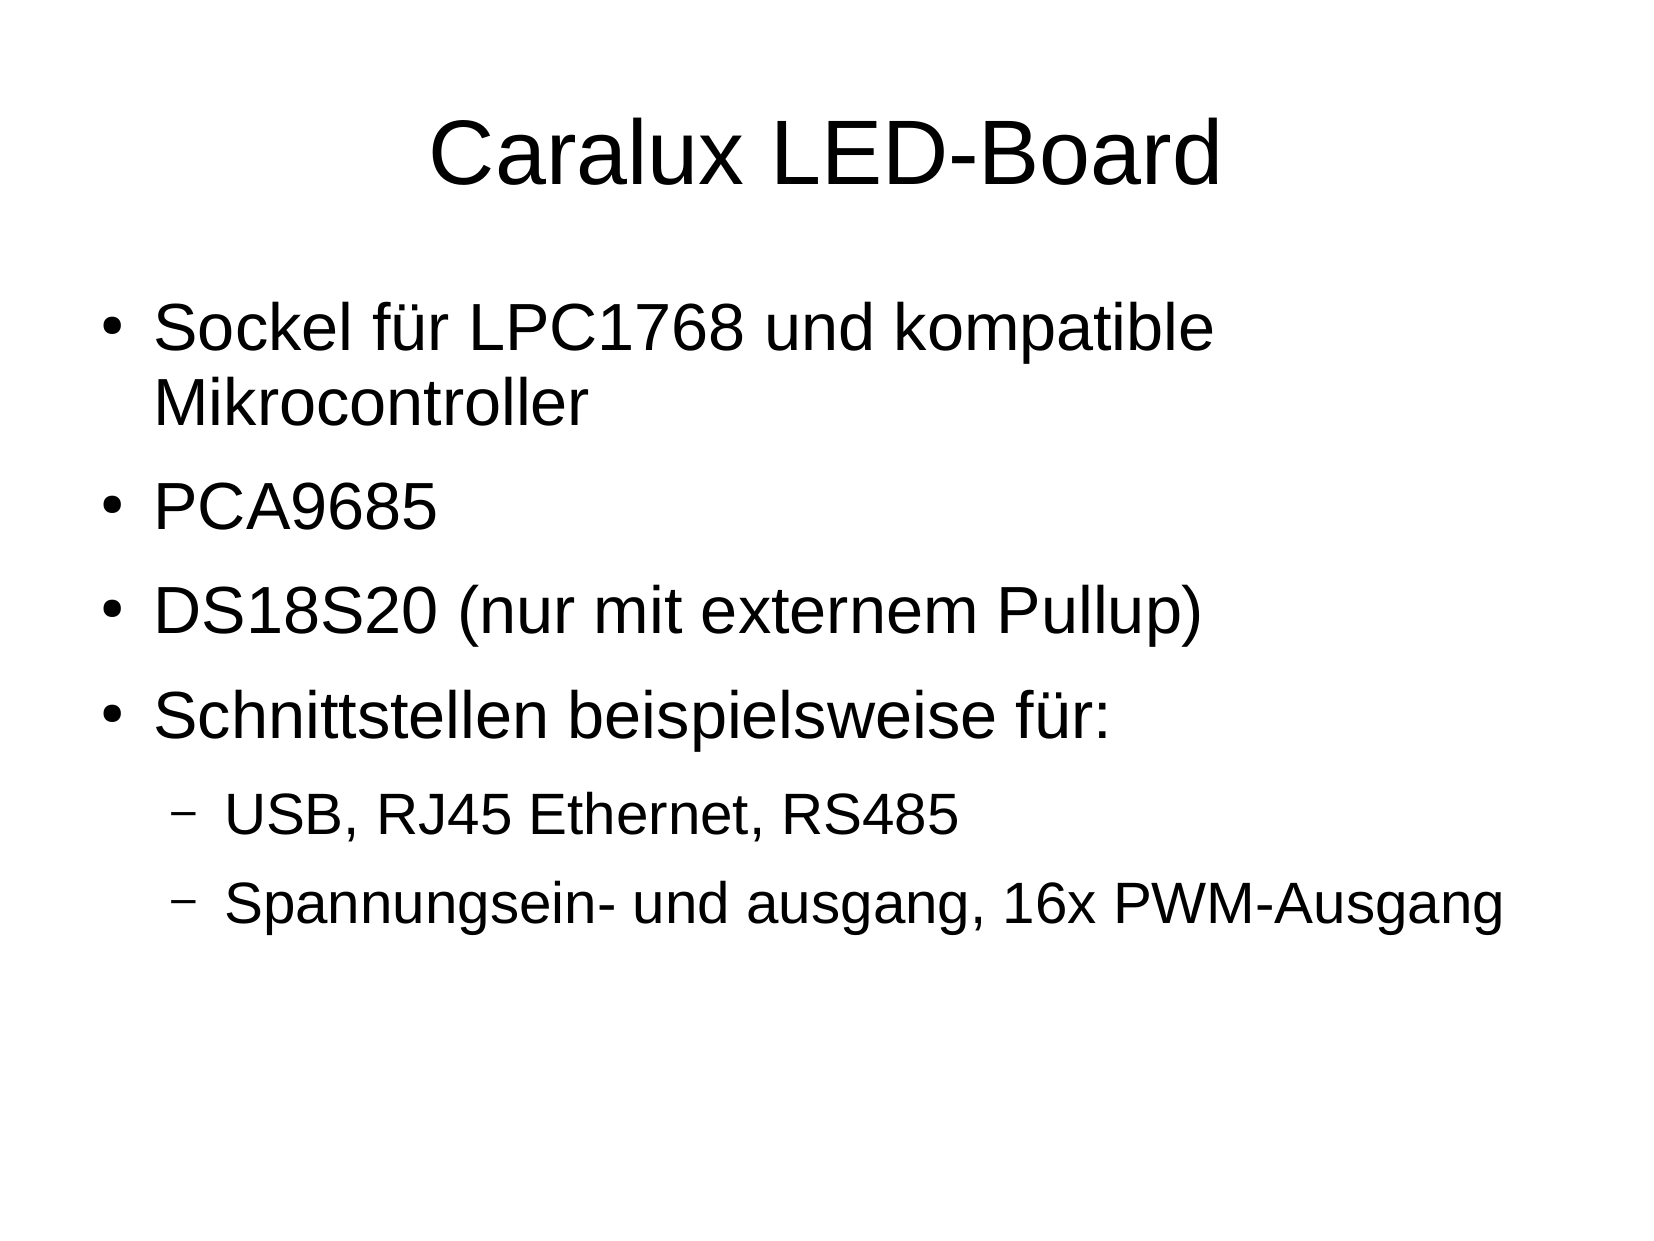

# Caralux LED-Board
Sockel für LPC1768 und kompatible Mikrocontroller
PCA9685
DS18S20 (nur mit externem Pullup)
Schnittstellen beispielsweise für:
USB, RJ45 Ethernet, RS485
Spannungsein- und ausgang, 16x PWM-Ausgang